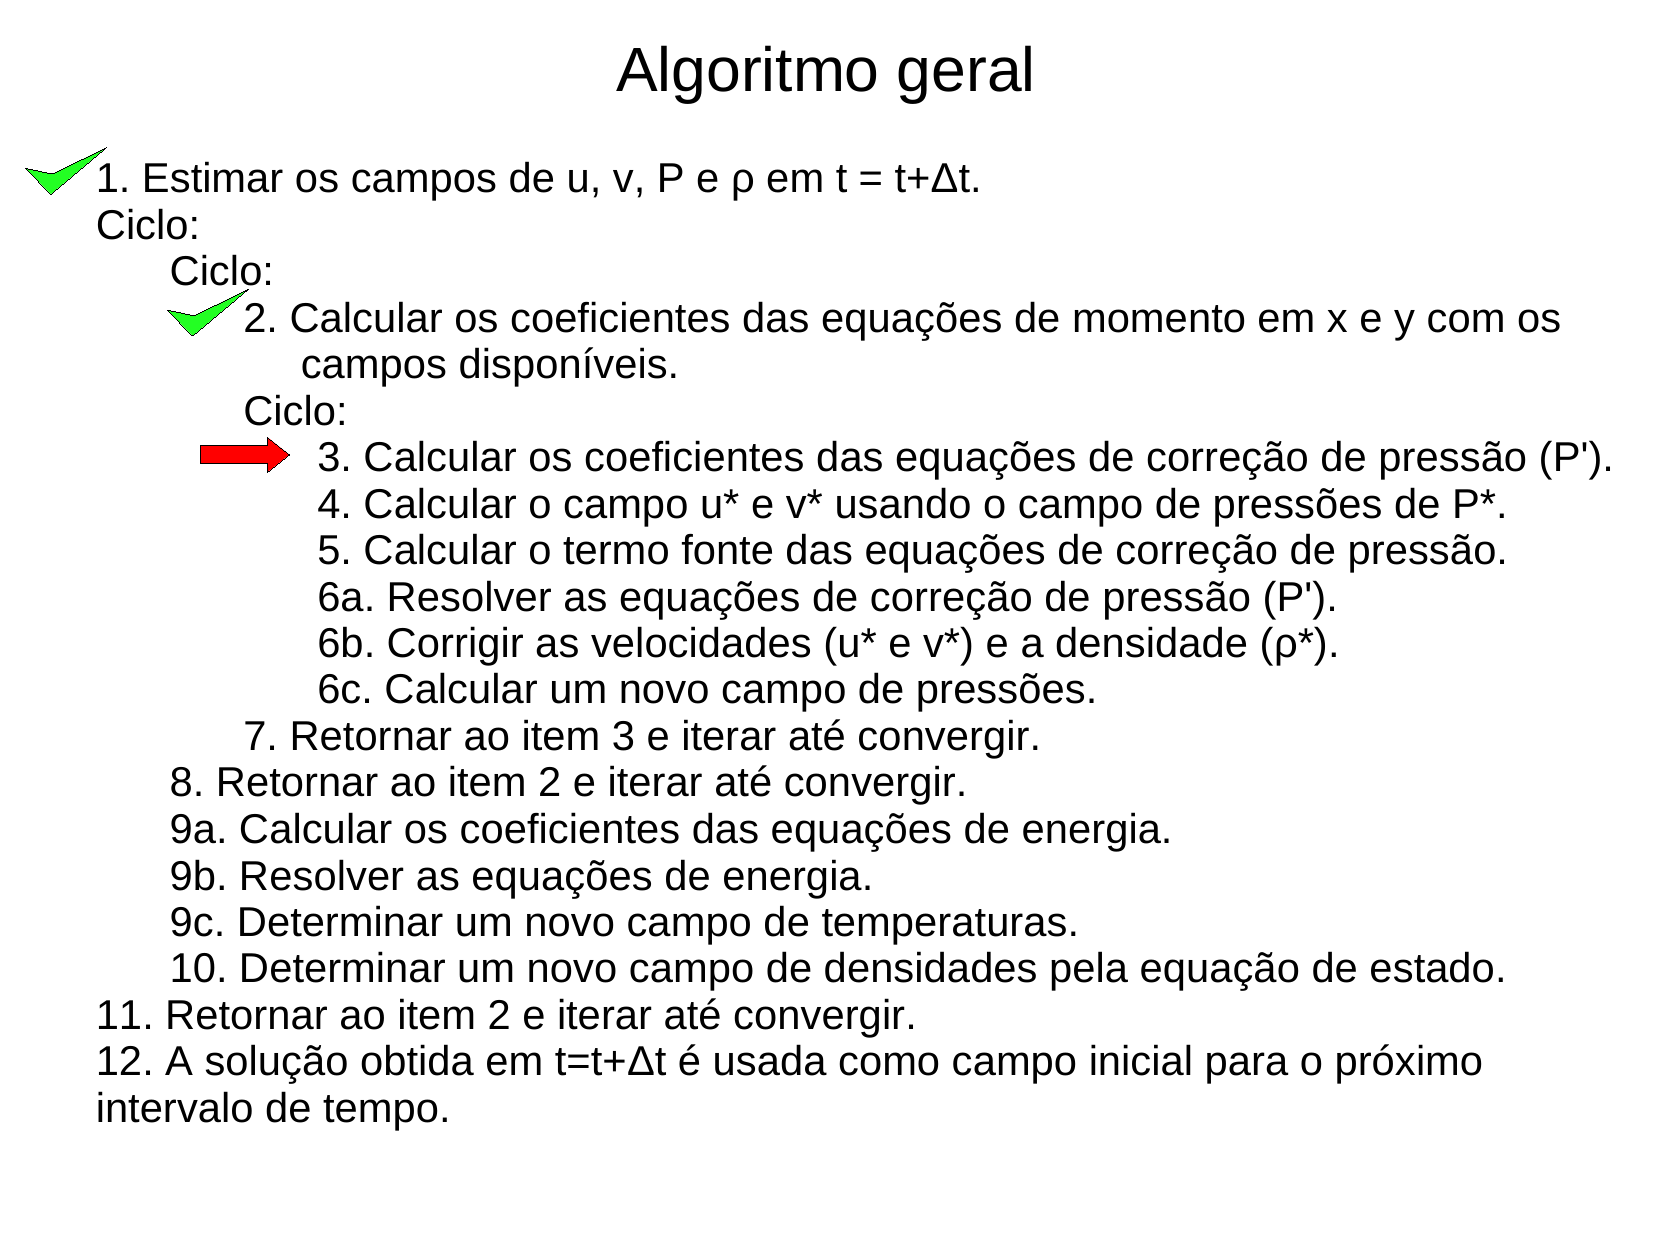

Algoritmo geral
1. Estimar os campos de u, v, P e ρ em t = t+Δt.
Ciclo:
	Ciclo:
		2. Calcular os coeficientes das equações de momento em x e y com os 		 campos disponíveis.
		Ciclo:
			3. Calcular os coeficientes das equações de correção de pressão (P').
			4. Calcular o campo u* e v* usando o campo de pressões de P*.
			5. Calcular o termo fonte das equações de correção de pressão.
			6a. Resolver as equações de correção de pressão (P').
			6b. Corrigir as velocidades (u* e v*) e a densidade (ρ*).
			6c. Calcular um novo campo de pressões.
		7. Retornar ao item 3 e iterar até convergir.
	8. Retornar ao item 2 e iterar até convergir.
	9a. Calcular os coeficientes das equações de energia.
	9b. Resolver as equações de energia.
	9c. Determinar um novo campo de temperaturas.
	10. Determinar um novo campo de densidades pela equação de estado.
11. Retornar ao item 2 e iterar até convergir.
12. A solução obtida em t=t+Δt é usada como campo inicial para o próximo intervalo de tempo.